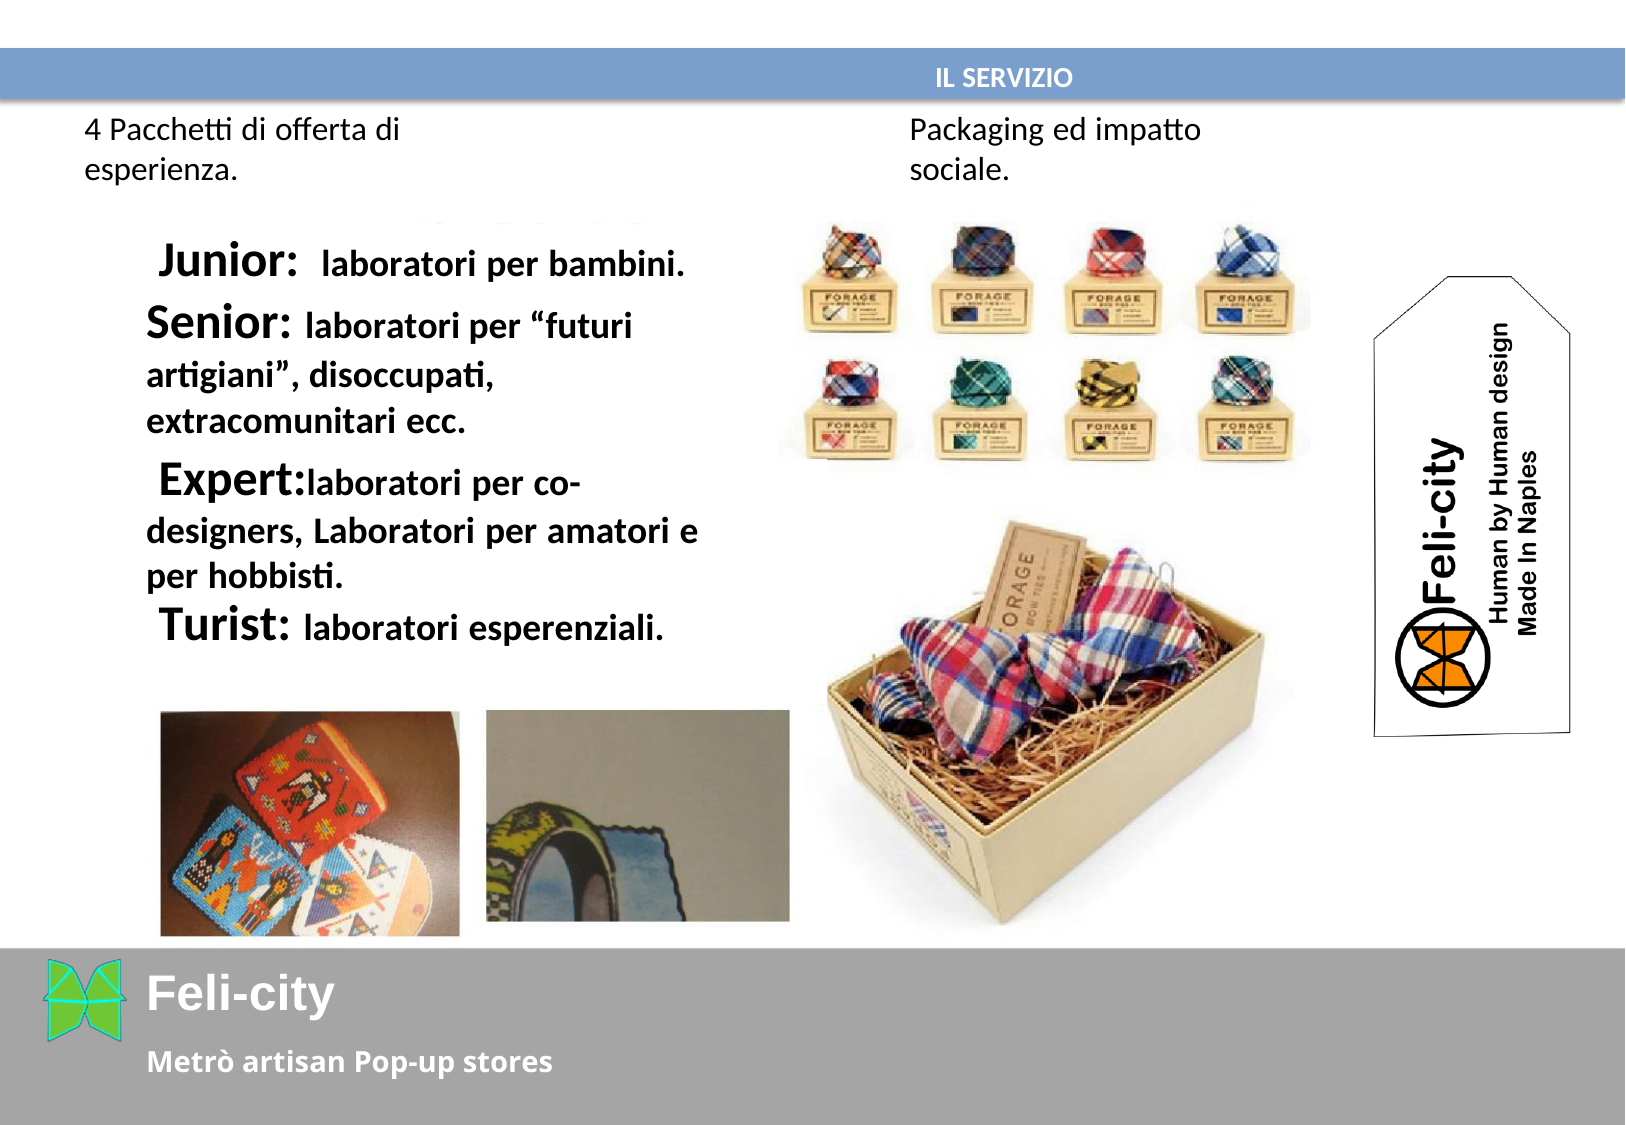

IL SERVIZIO
4 Pacchetti di offerta di esperienza.
Packaging ed impatto sociale.
Junior:	laboratori per bambini. Senior: laboratori per “futuri artigiani”, disoccupati, extracomunitari ecc.
Expert:laboratori per co- designers, Laboratori per amatori e per hobbisti.
Turist: laboratori esperenziali.
Feli-city
Laboratori per il community sharing artisan design
Feli-city
Metrò artisan Pop-up stores